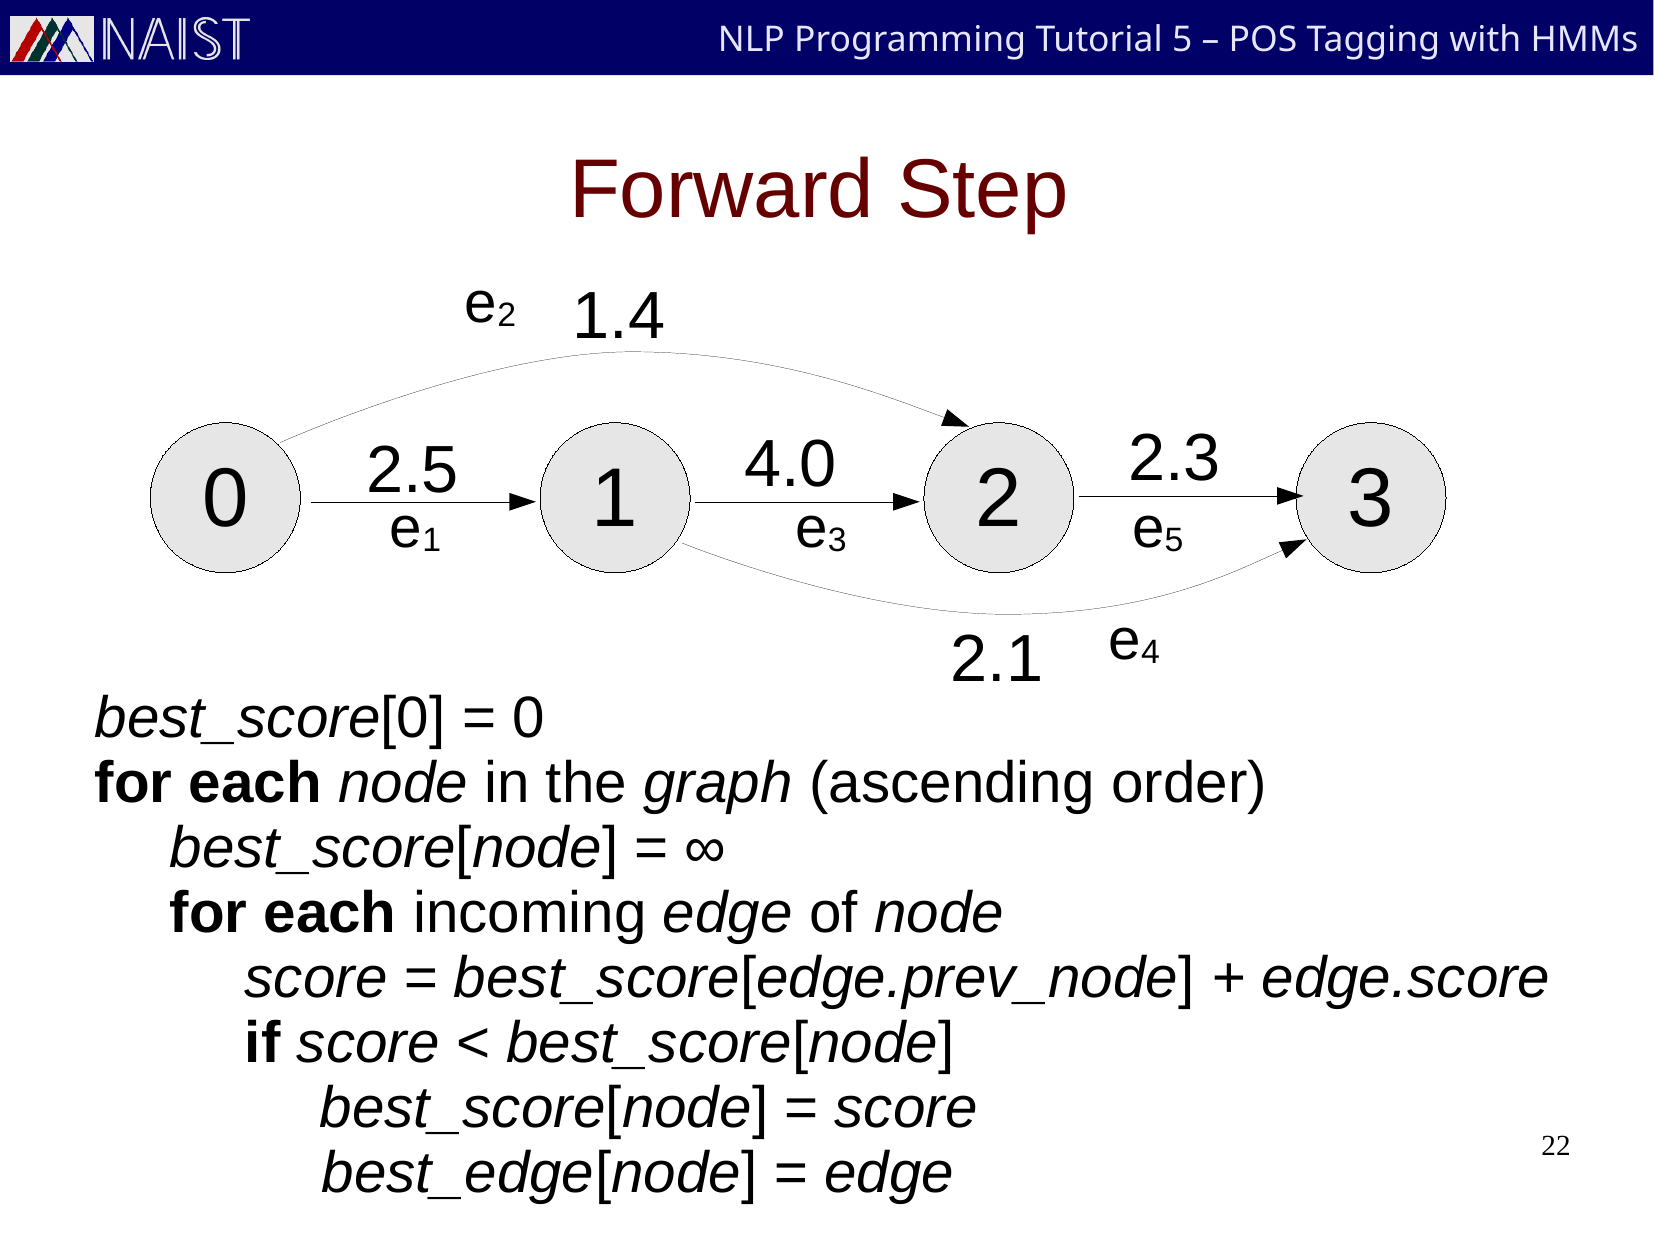

# Forward Step
e2
1.4
2.3
4.0
0
1
2
3
2.5
e3
e5
e1
e4
2.1
best_score[0] = 0
for each node in the graph (ascending order)
	best_score[node] = ∞
	for each incoming edge of node
		score = best_score[edge.prev_node] + edge.score
		if score < best_score[node]
			best_score[node] = score
 best_edge[node] = edge
22